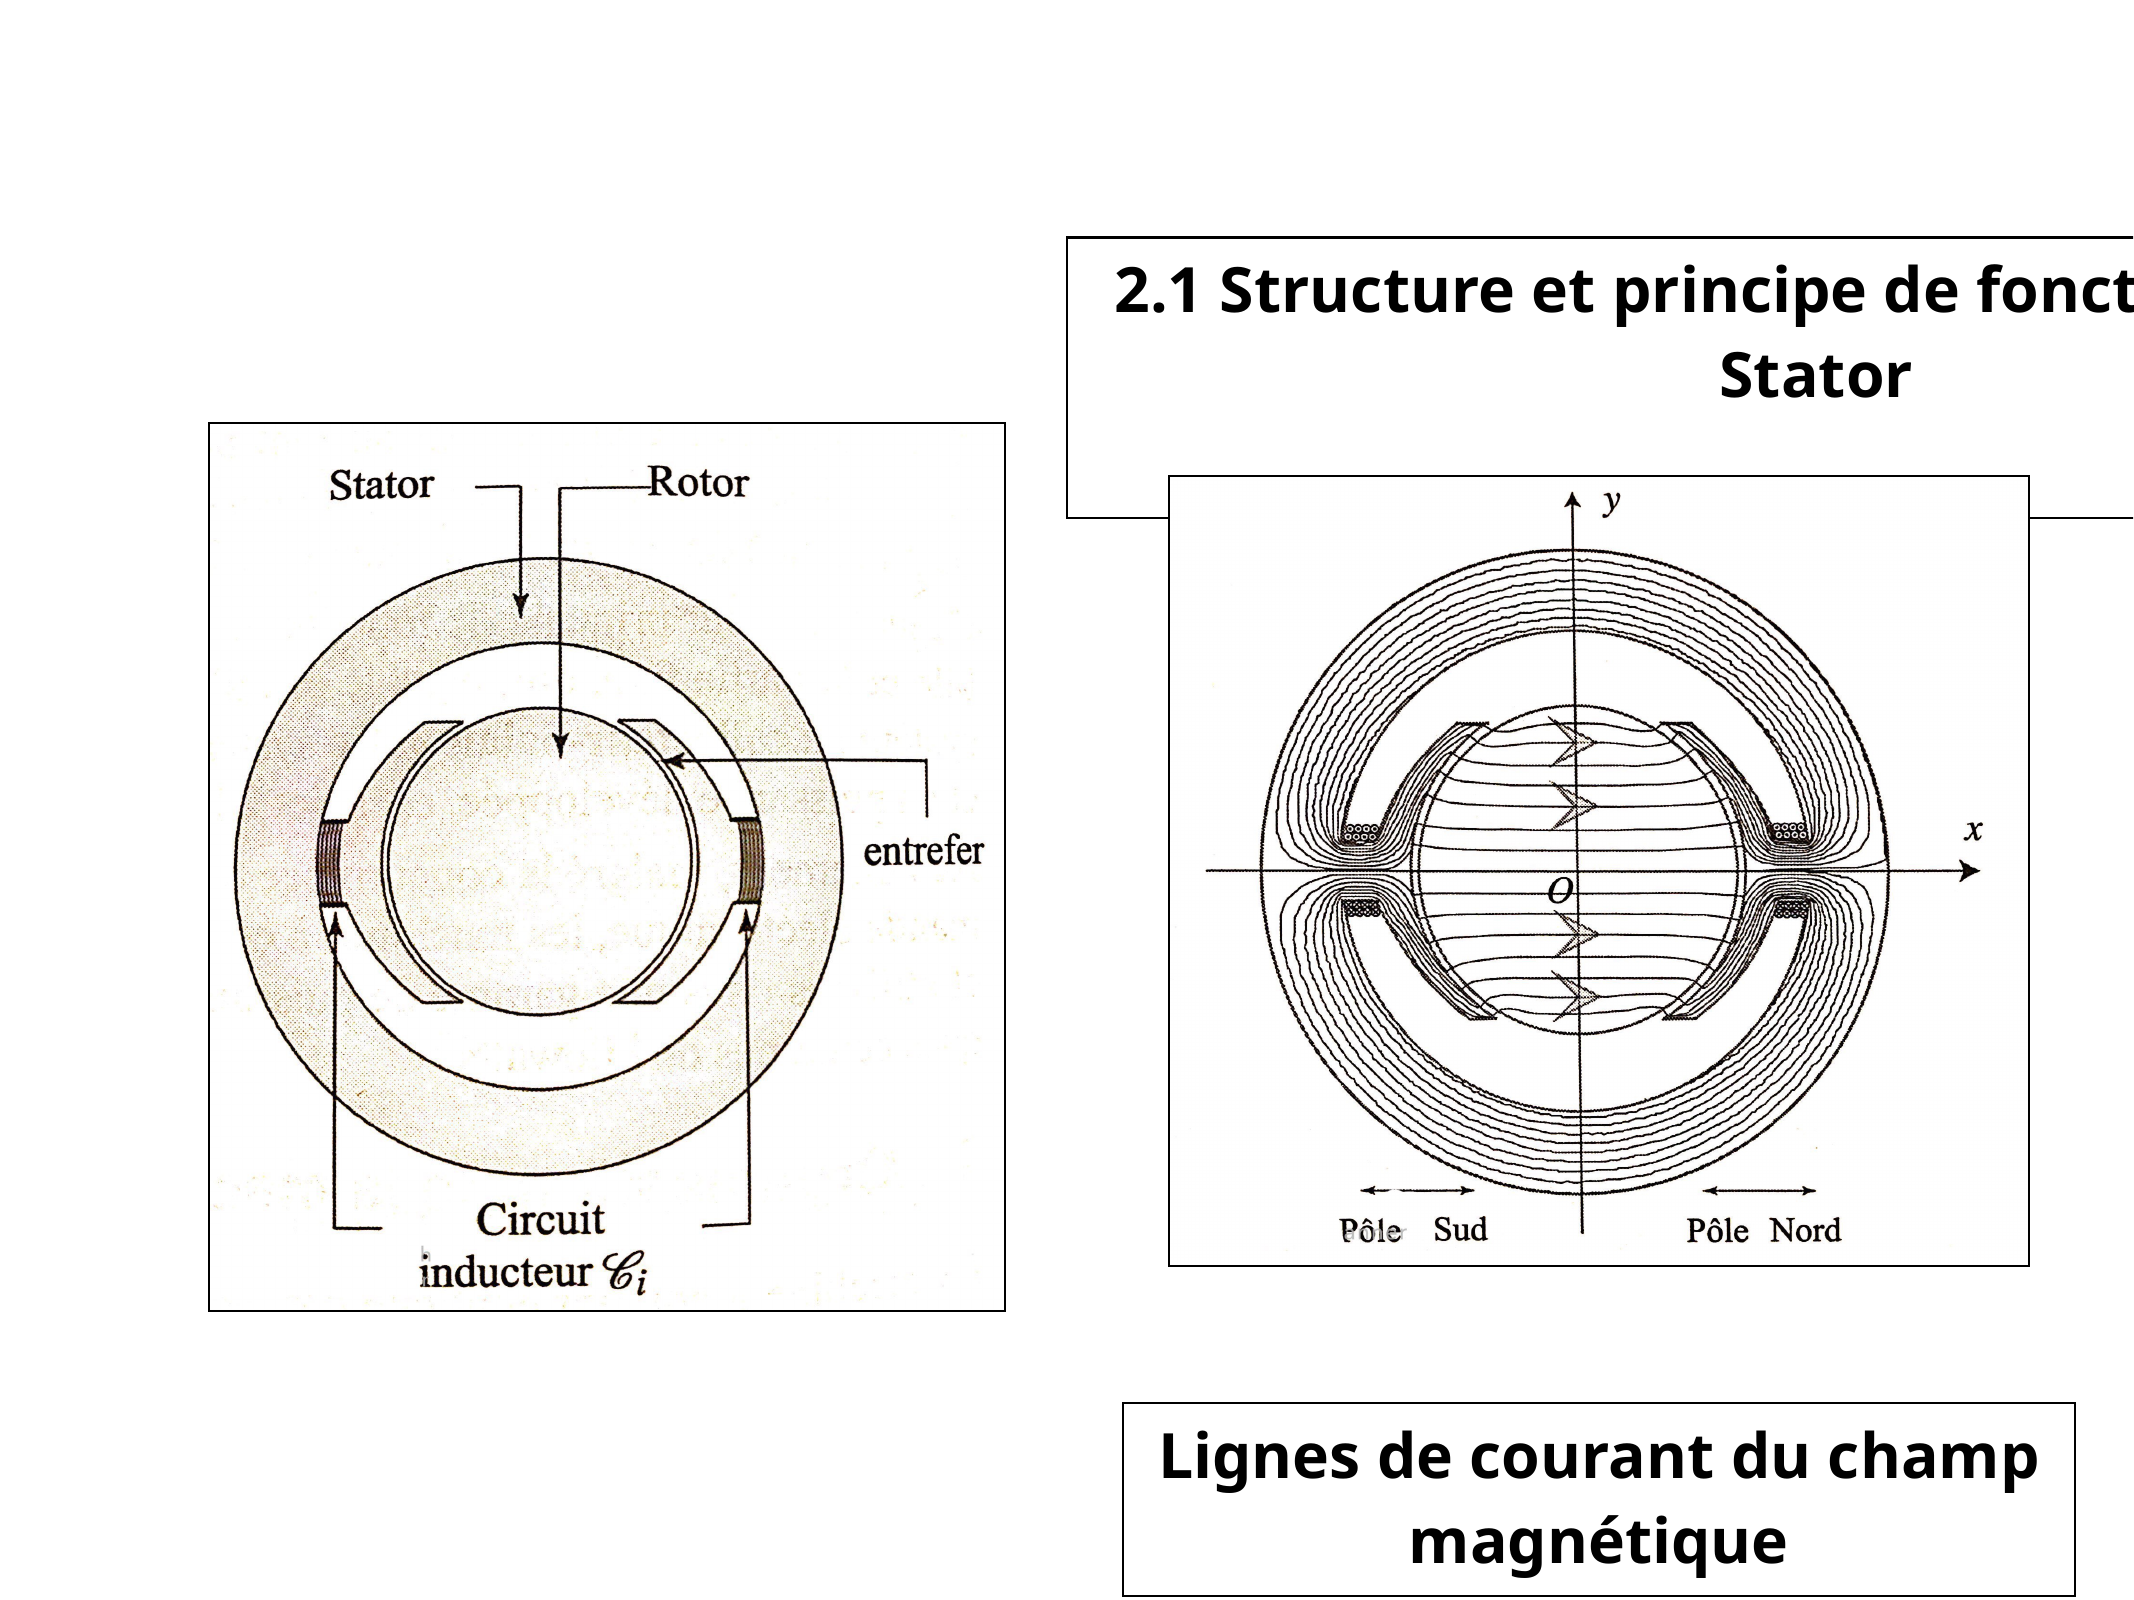

2.1 Structure et principe de fonctionnement.
Stator
Lignes de courant du champ magnétique